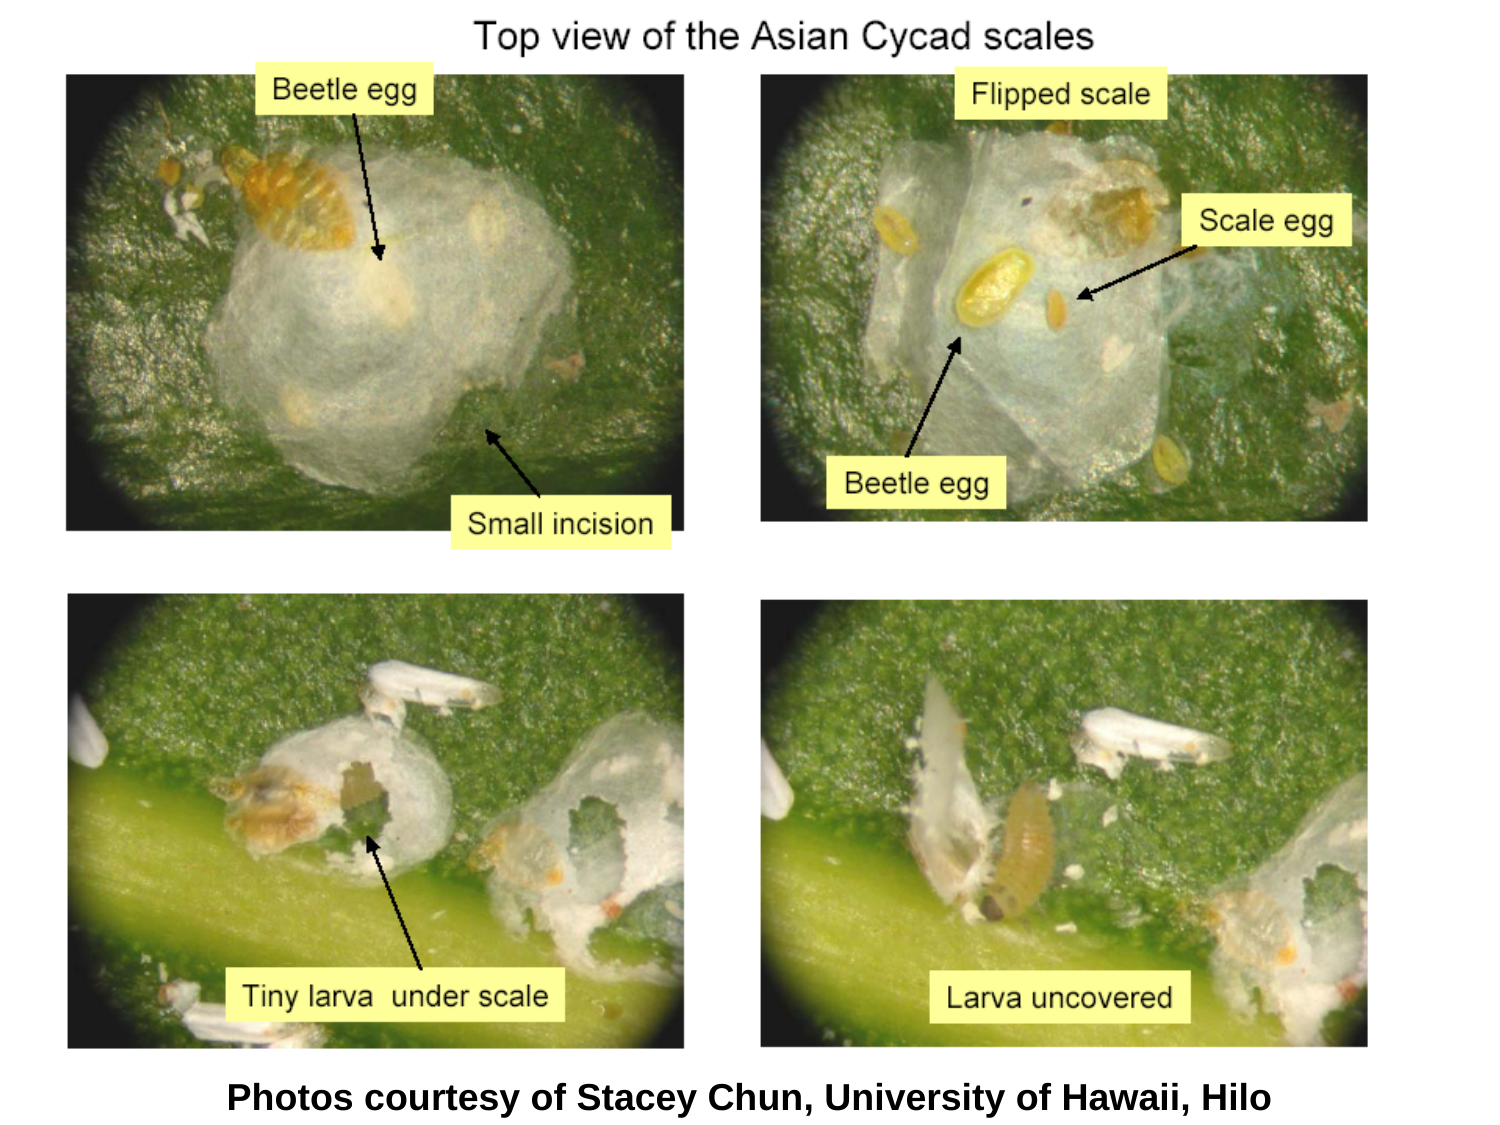

Photos courtesy of Stacey Chun, University of Hawaii, Hilo